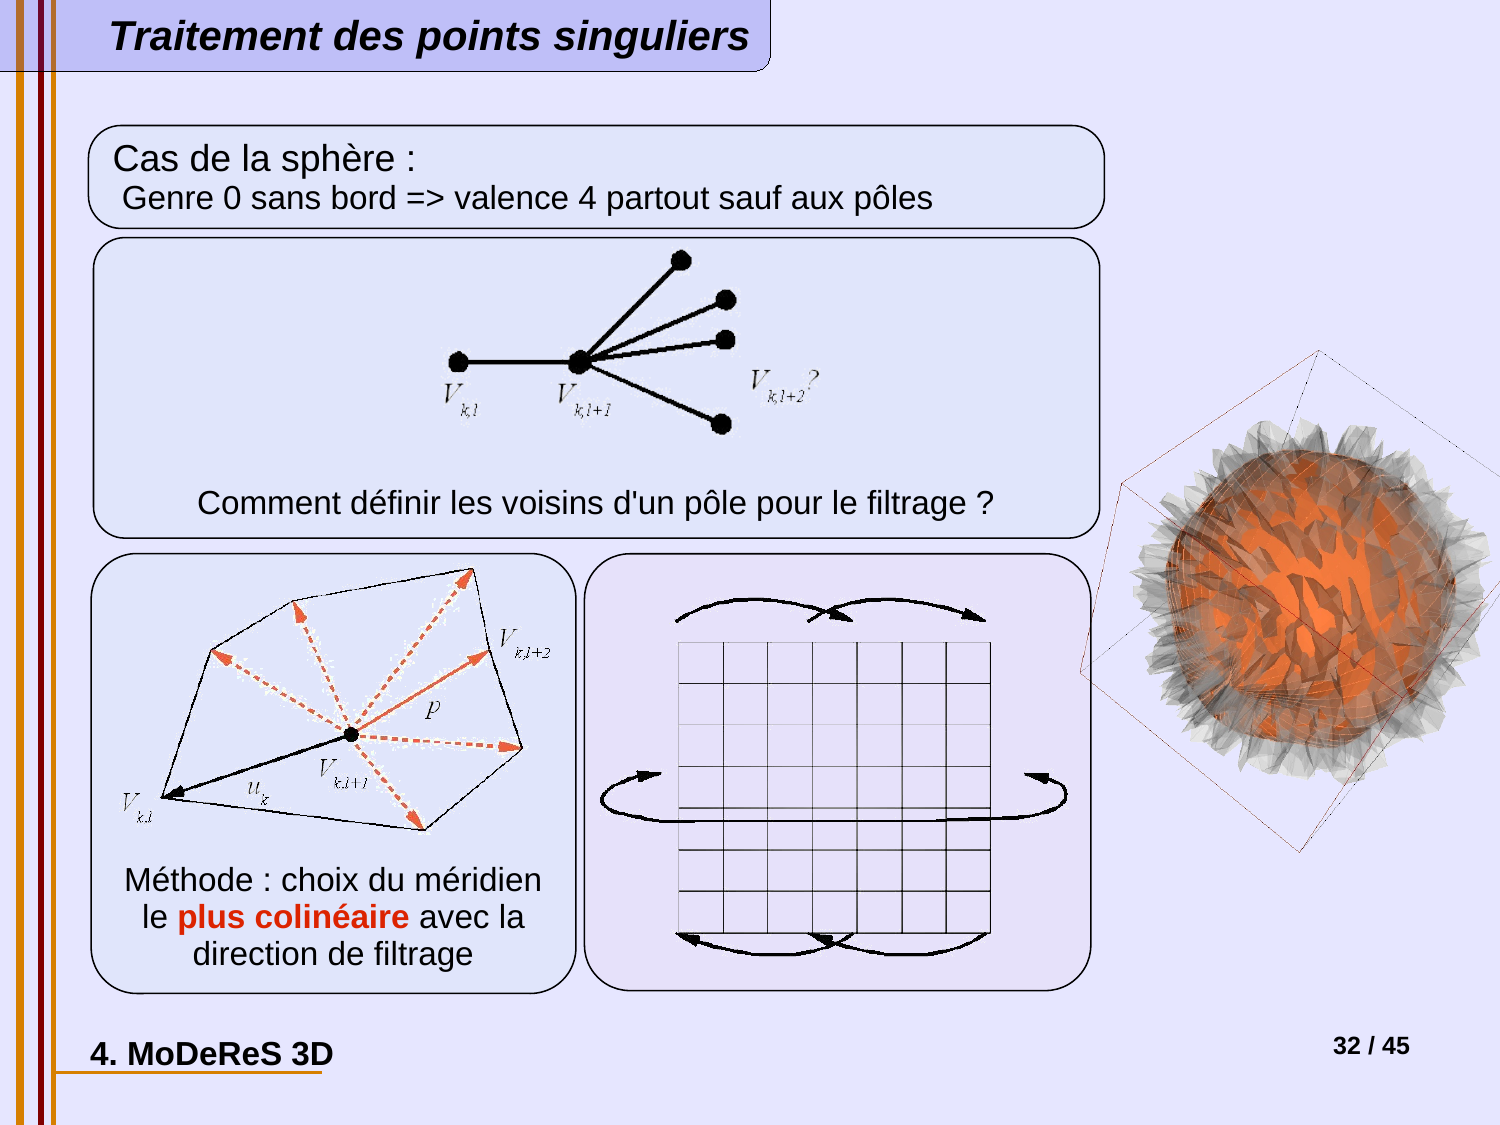

Traitement des points singuliers
Cas de la sphère :
 Genre 0 sans bord => valence 4 partout sauf aux pôles
Comment définir les voisins d'un pôle pour le filtrage ?
Cas idéal : nombre pair de méridiens régulièrement répartis
Méthode : choix du méridien le plus colinéaire avec la direction de filtrage
32
# 4. MoDeReS 3D